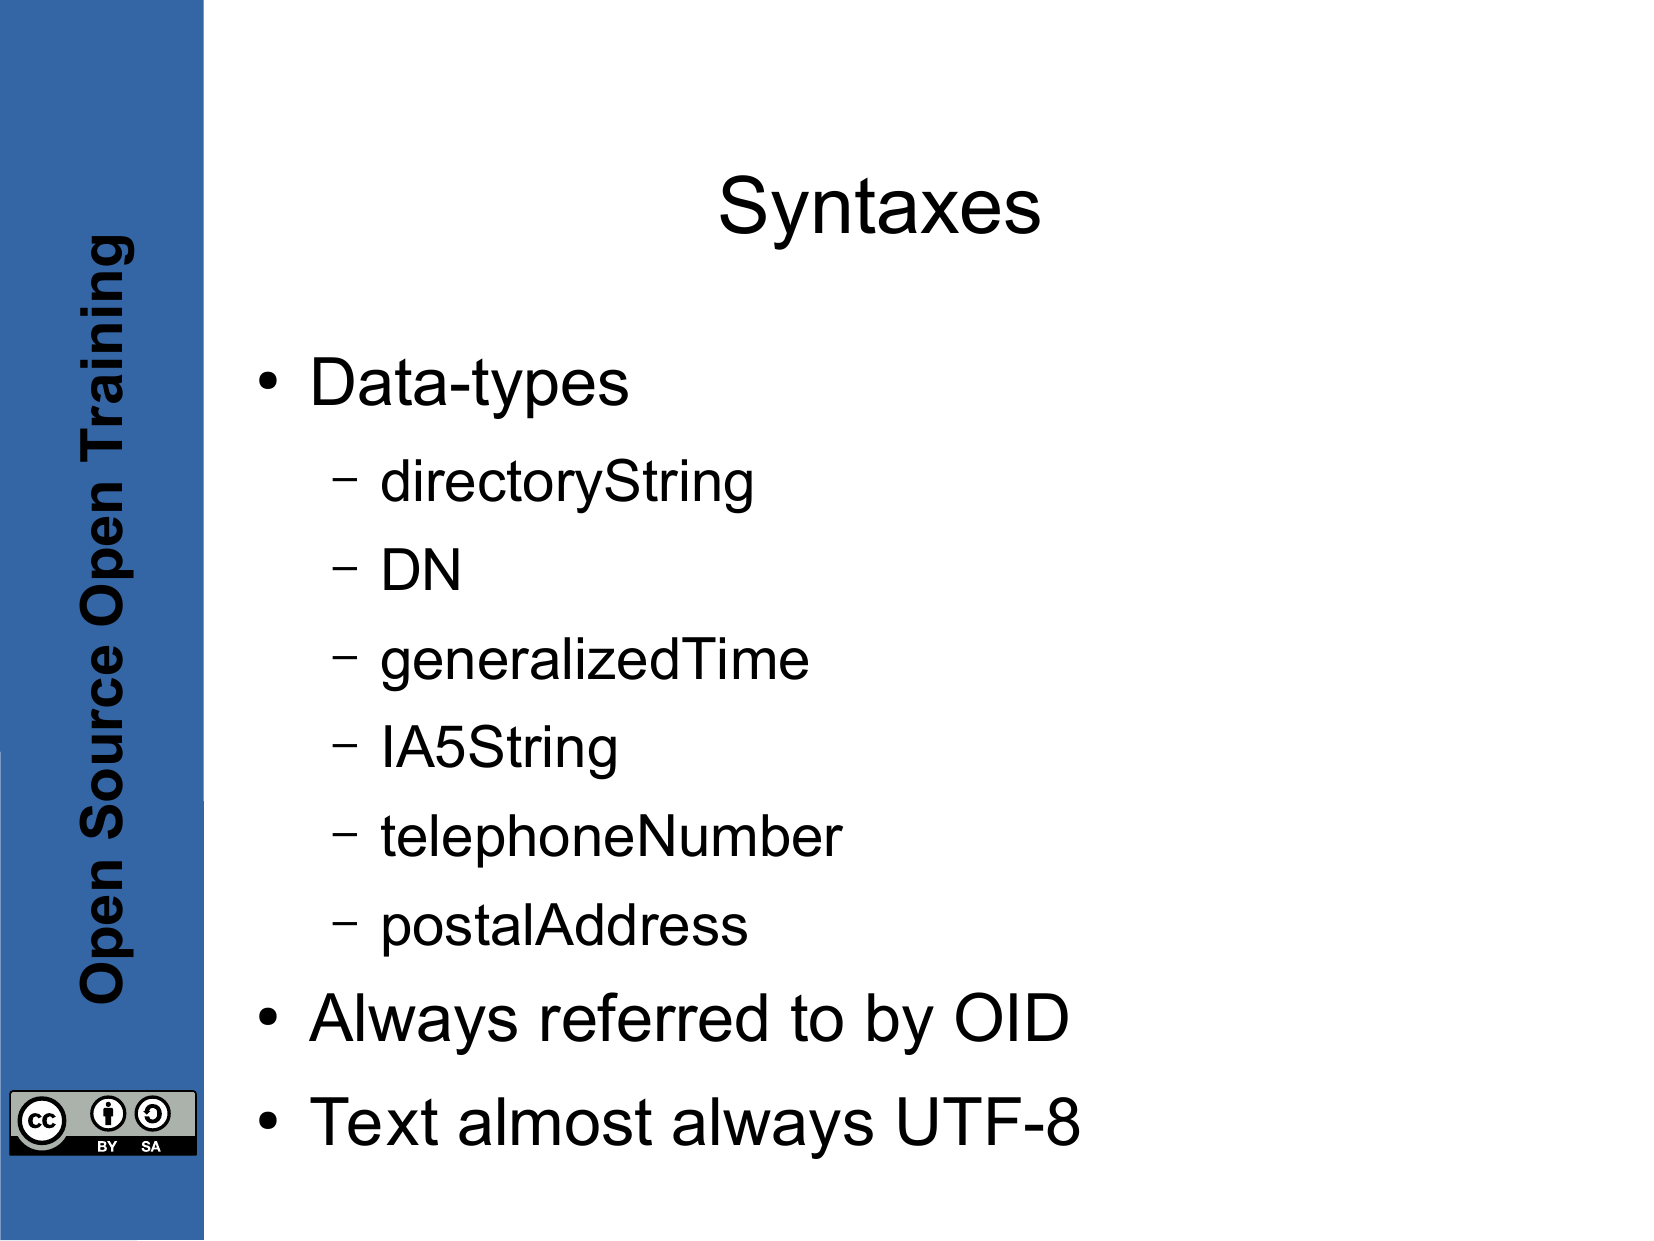

# Syntaxes
Data-types
directoryString
DN
generalizedTime
IA5String
telephoneNumber
postalAddress
Always referred to by OID
Text almost always UTF-8